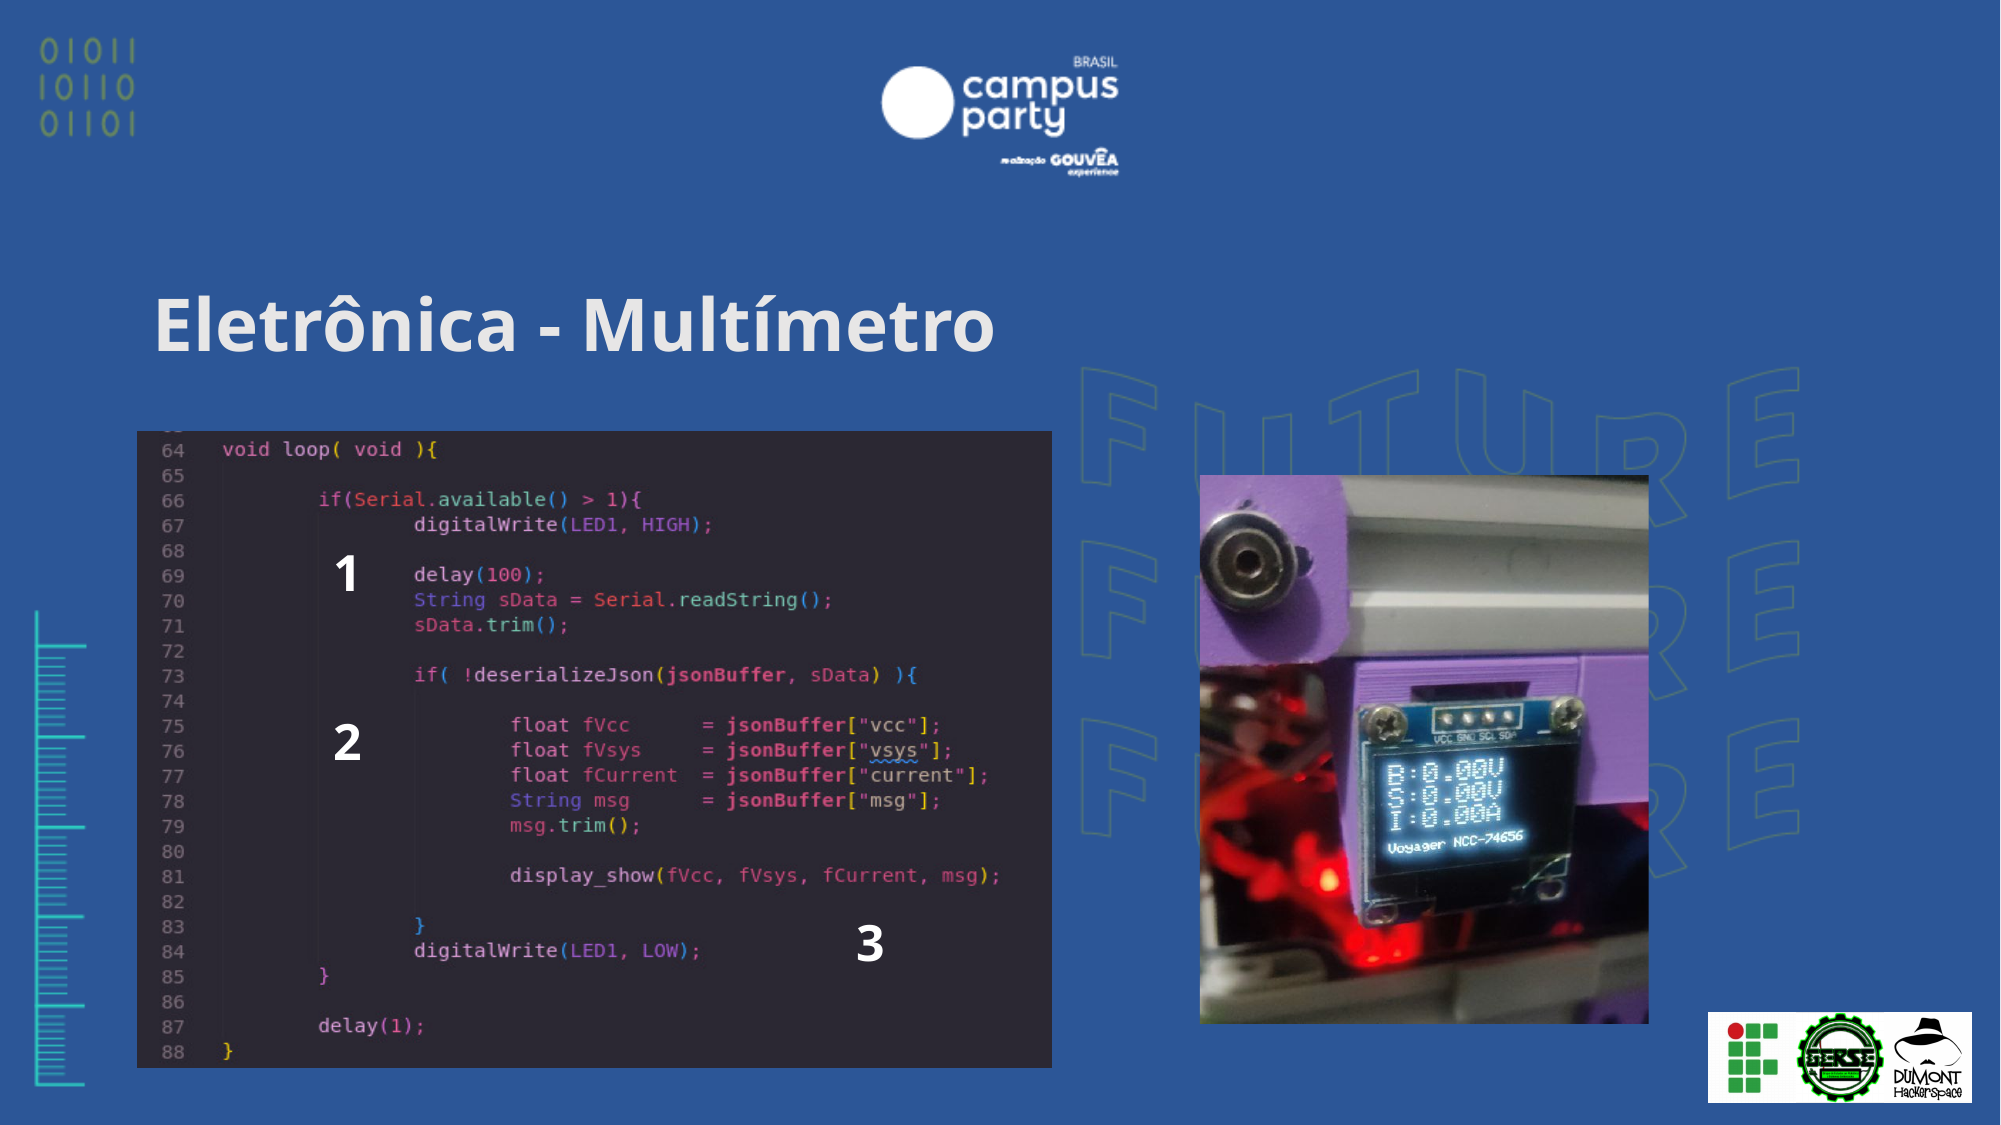

# Eletrônica - Multímetro
1
2
3